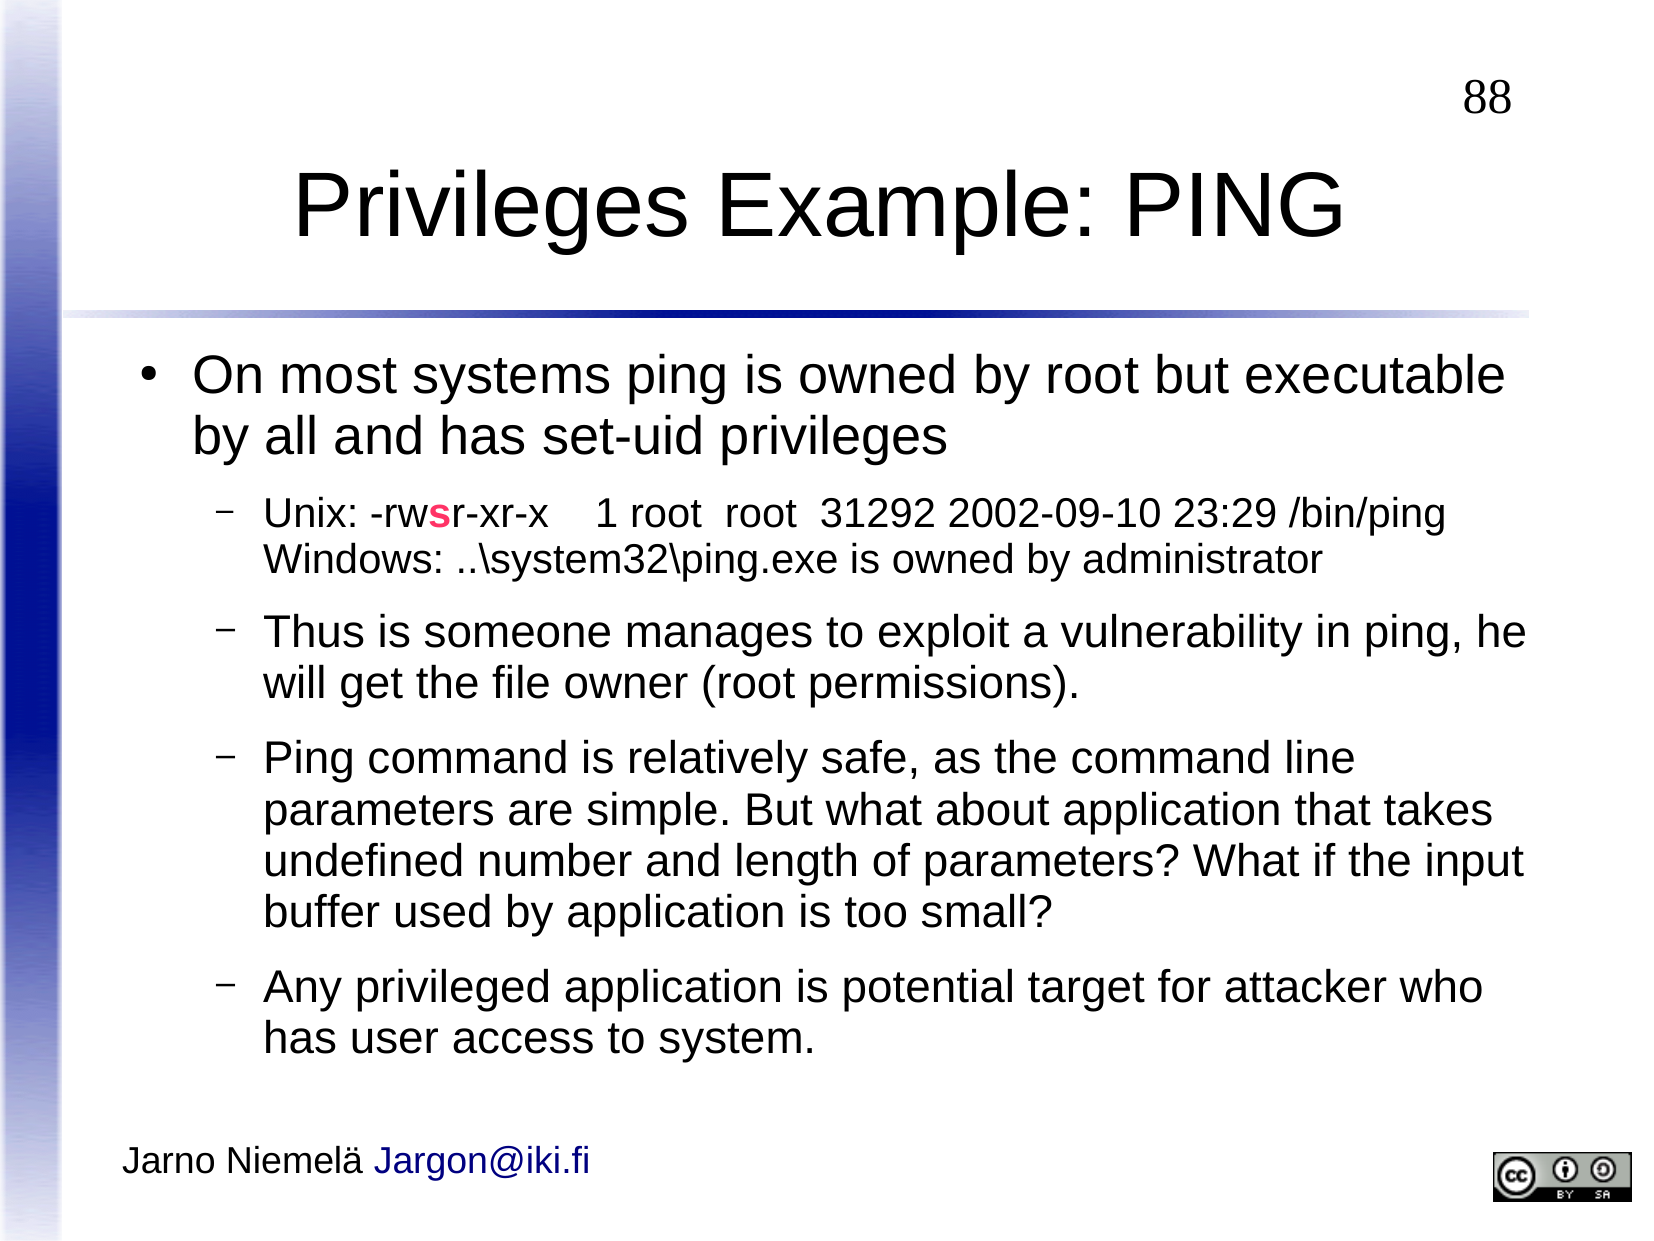

# Privileges Example: PING
On most systems ping is owned by root but executable by all and has set-uid privileges
Unix: -rwsr-xr-x 1 root root 31292 2002-09-10 23:29 /bin/ping
Windows: ..\system32\ping.exe is owned by administrator
Thus is someone manages to exploit a vulnerability in ping, he will get the file owner (root permissions).
Ping command is relatively safe, as the command line parameters are simple. But what about application that takes undefined number and length of parameters? What if the input buffer used by application is too small?
Any privileged application is potential target for attacker who has user access to system.